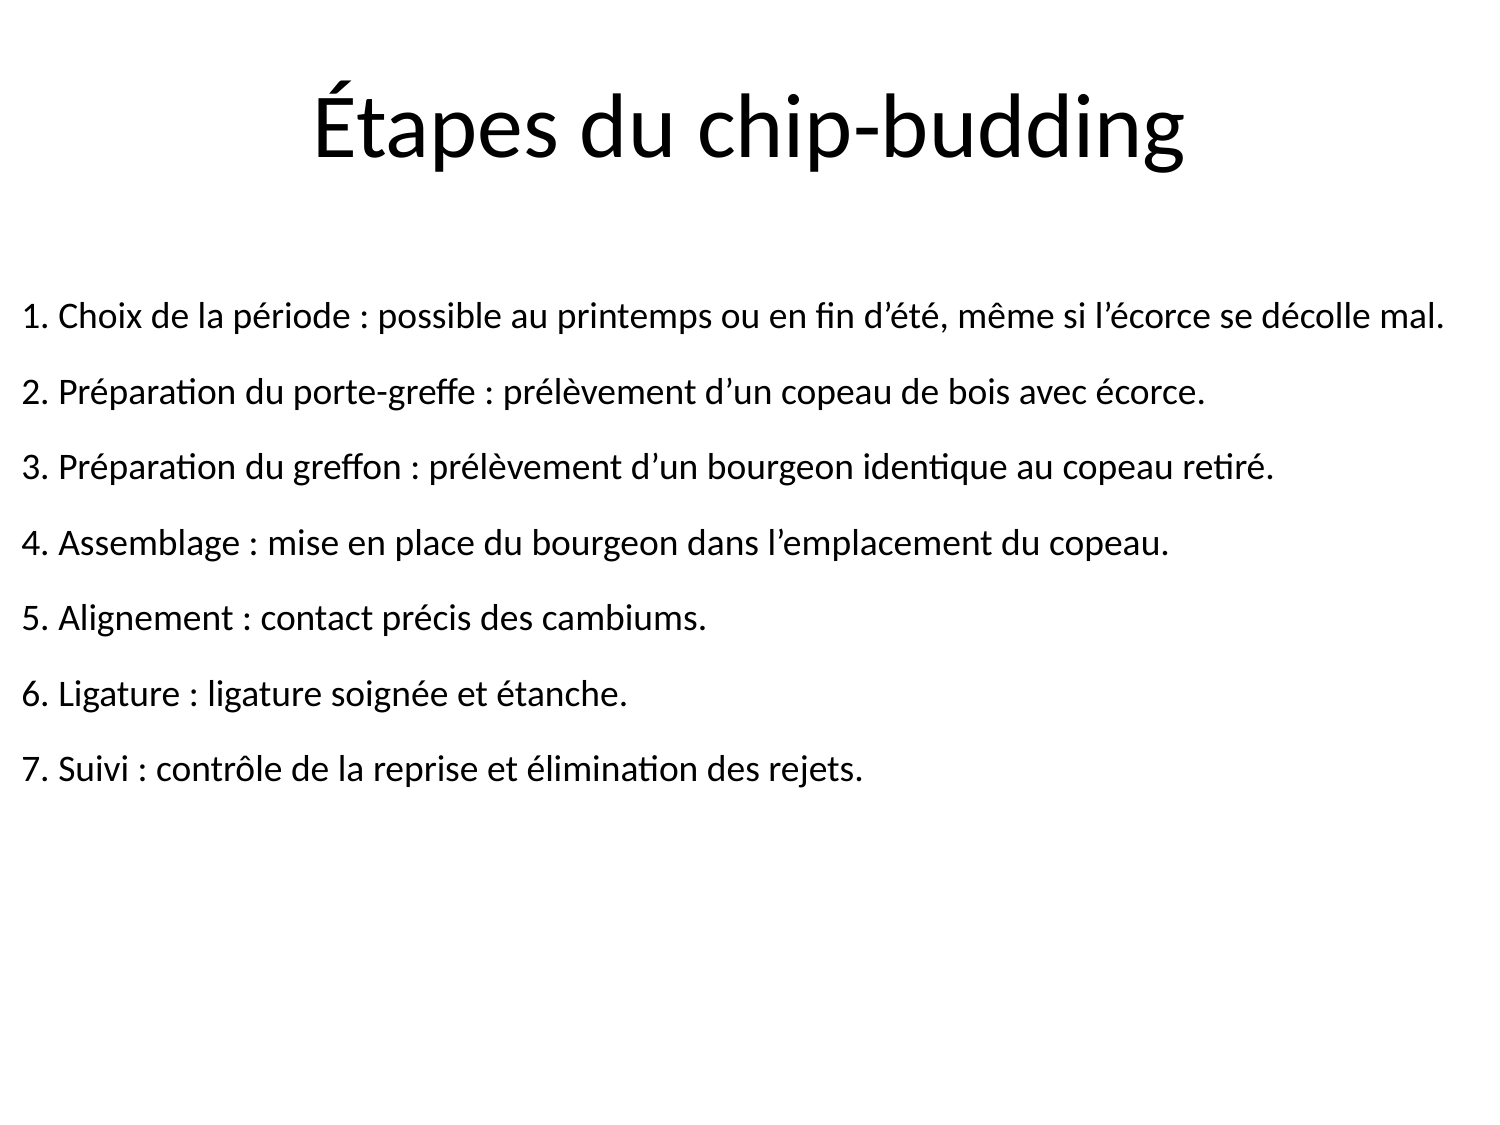

Étapes du chip-budding
1. Choix de la période : possible au printemps ou en fin d’été, même si l’écorce se décolle mal.
2. Préparation du porte-greffe : prélèvement d’un copeau de bois avec écorce.
3. Préparation du greffon : prélèvement d’un bourgeon identique au copeau retiré.
4. Assemblage : mise en place du bourgeon dans l’emplacement du copeau.
5. Alignement : contact précis des cambiums.
6. Ligature : ligature soignée et étanche.
7. Suivi : contrôle de la reprise et élimination des rejets.